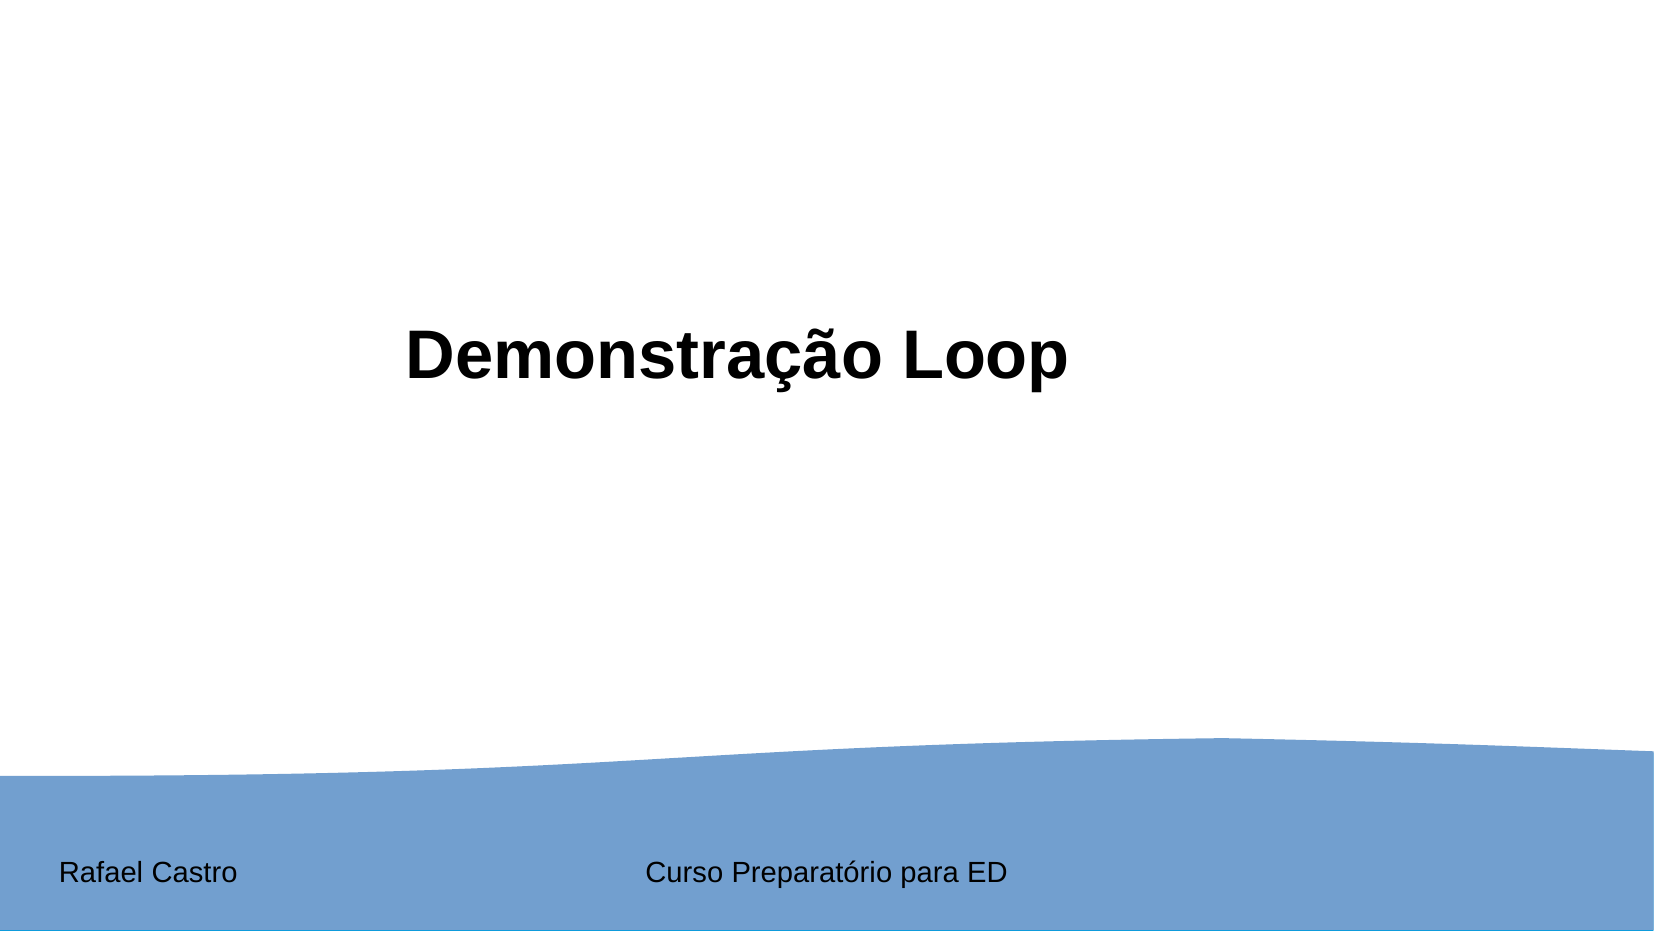

# Demonstração Loop
Curso Preparatório para ED